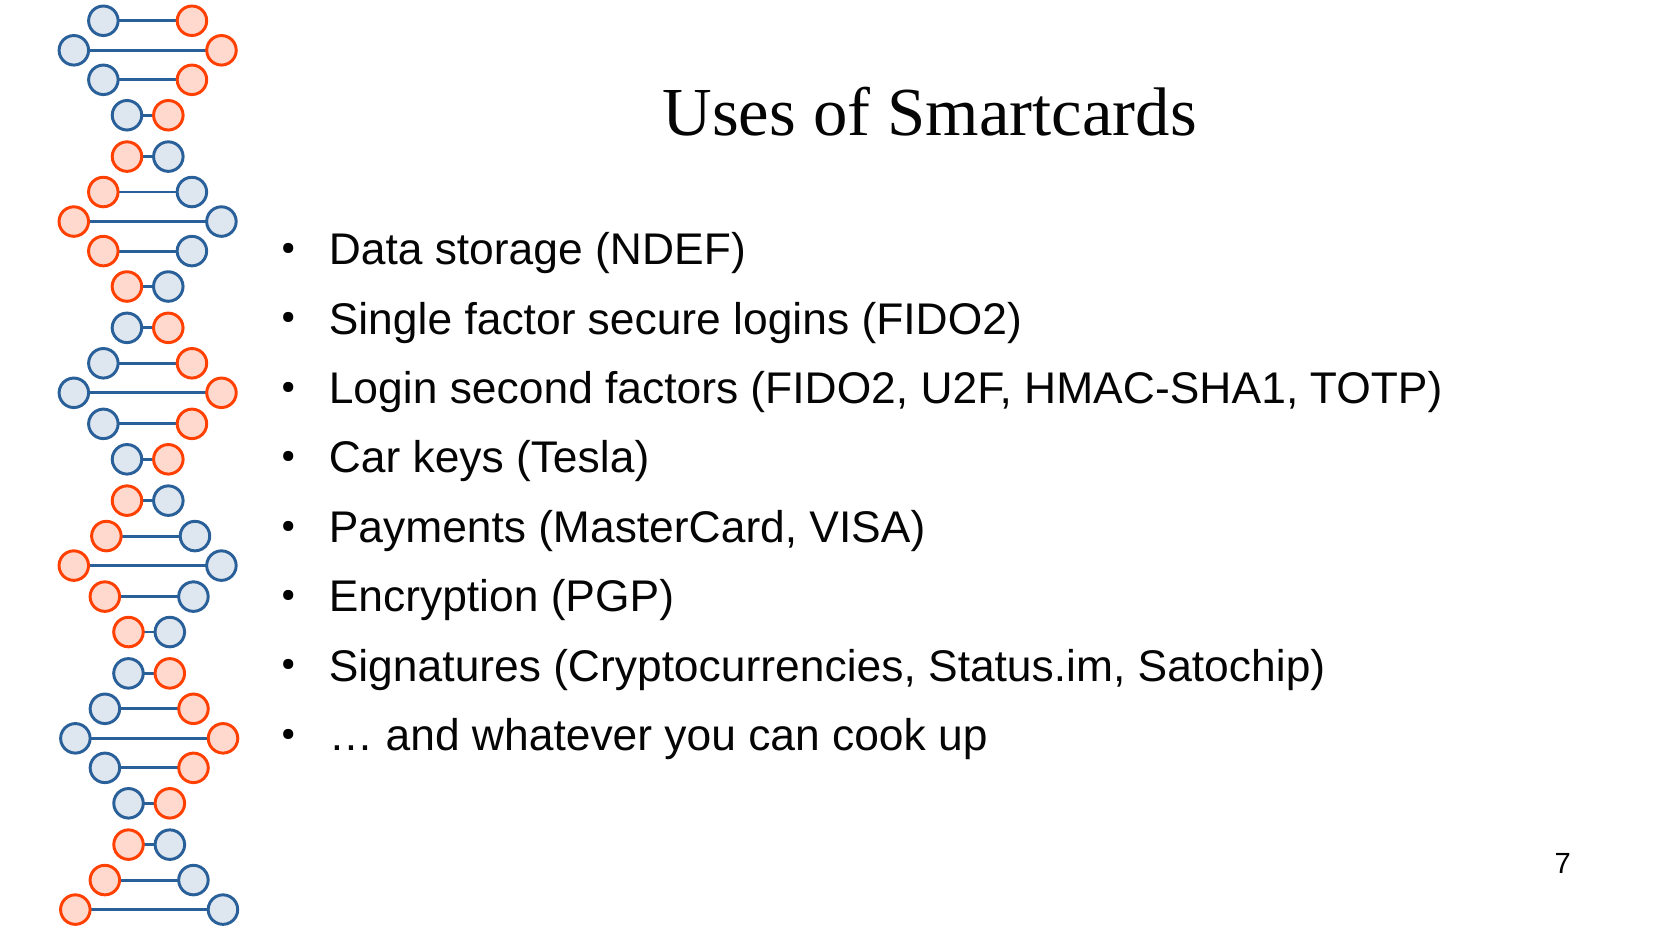

# Uses of Smartcards
Data storage (NDEF)
Single factor secure logins (FIDO2)
Login second factors (FIDO2, U2F, HMAC-SHA1, TOTP)
Car keys (Tesla)
Payments (MasterCard, VISA)
Encryption (PGP)
Signatures (Cryptocurrencies, Status.im, Satochip)
… and whatever you can cook up
7